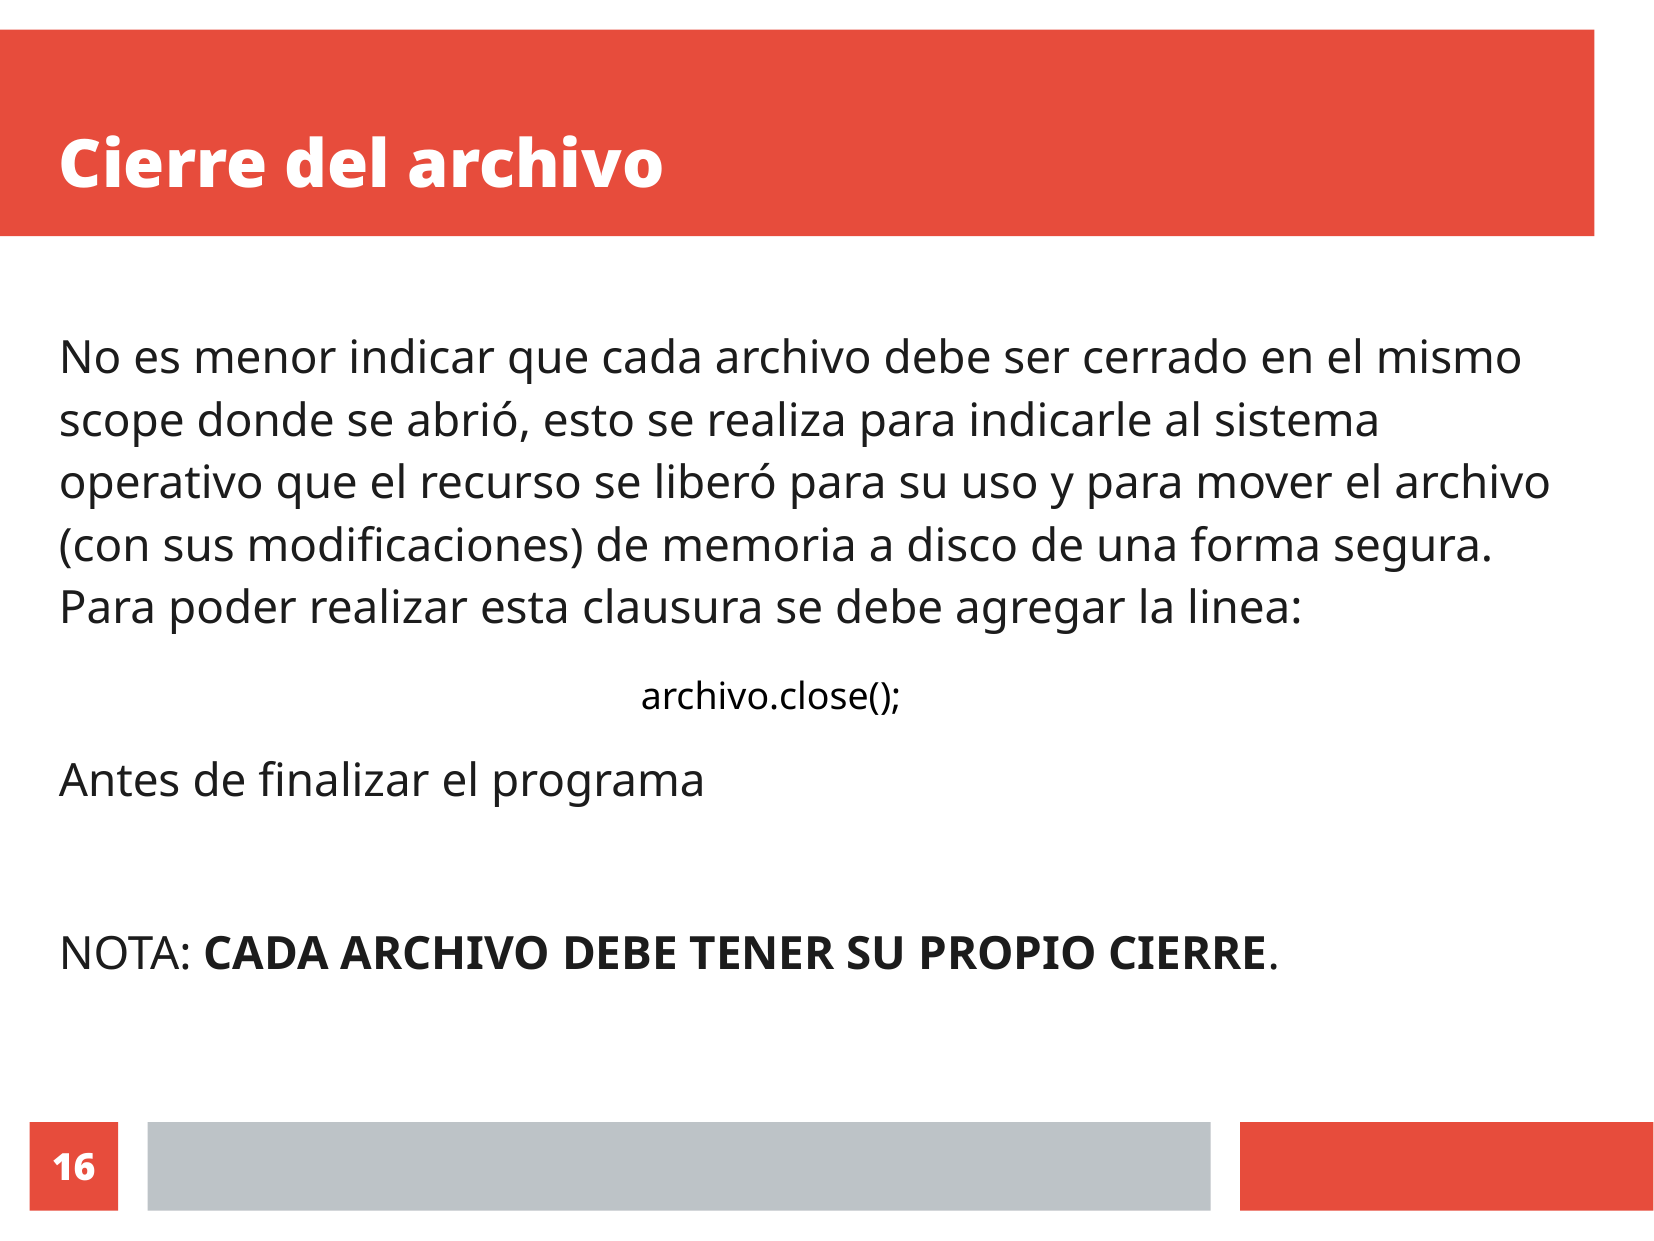

# Cierre del archivo
No es menor indicar que cada archivo debe ser cerrado en el mismo scope donde se abrió, esto se realiza para indicarle al sistema operativo que el recurso se liberó para su uso y para mover el archivo (con sus modificaciones) de memoria a disco de una forma segura. Para poder realizar esta clausura se debe agregar la linea:
Antes de finalizar el programa
NOTA: CADA ARCHIVO DEBE TENER SU PROPIO CIERRE.
archivo.close();
16